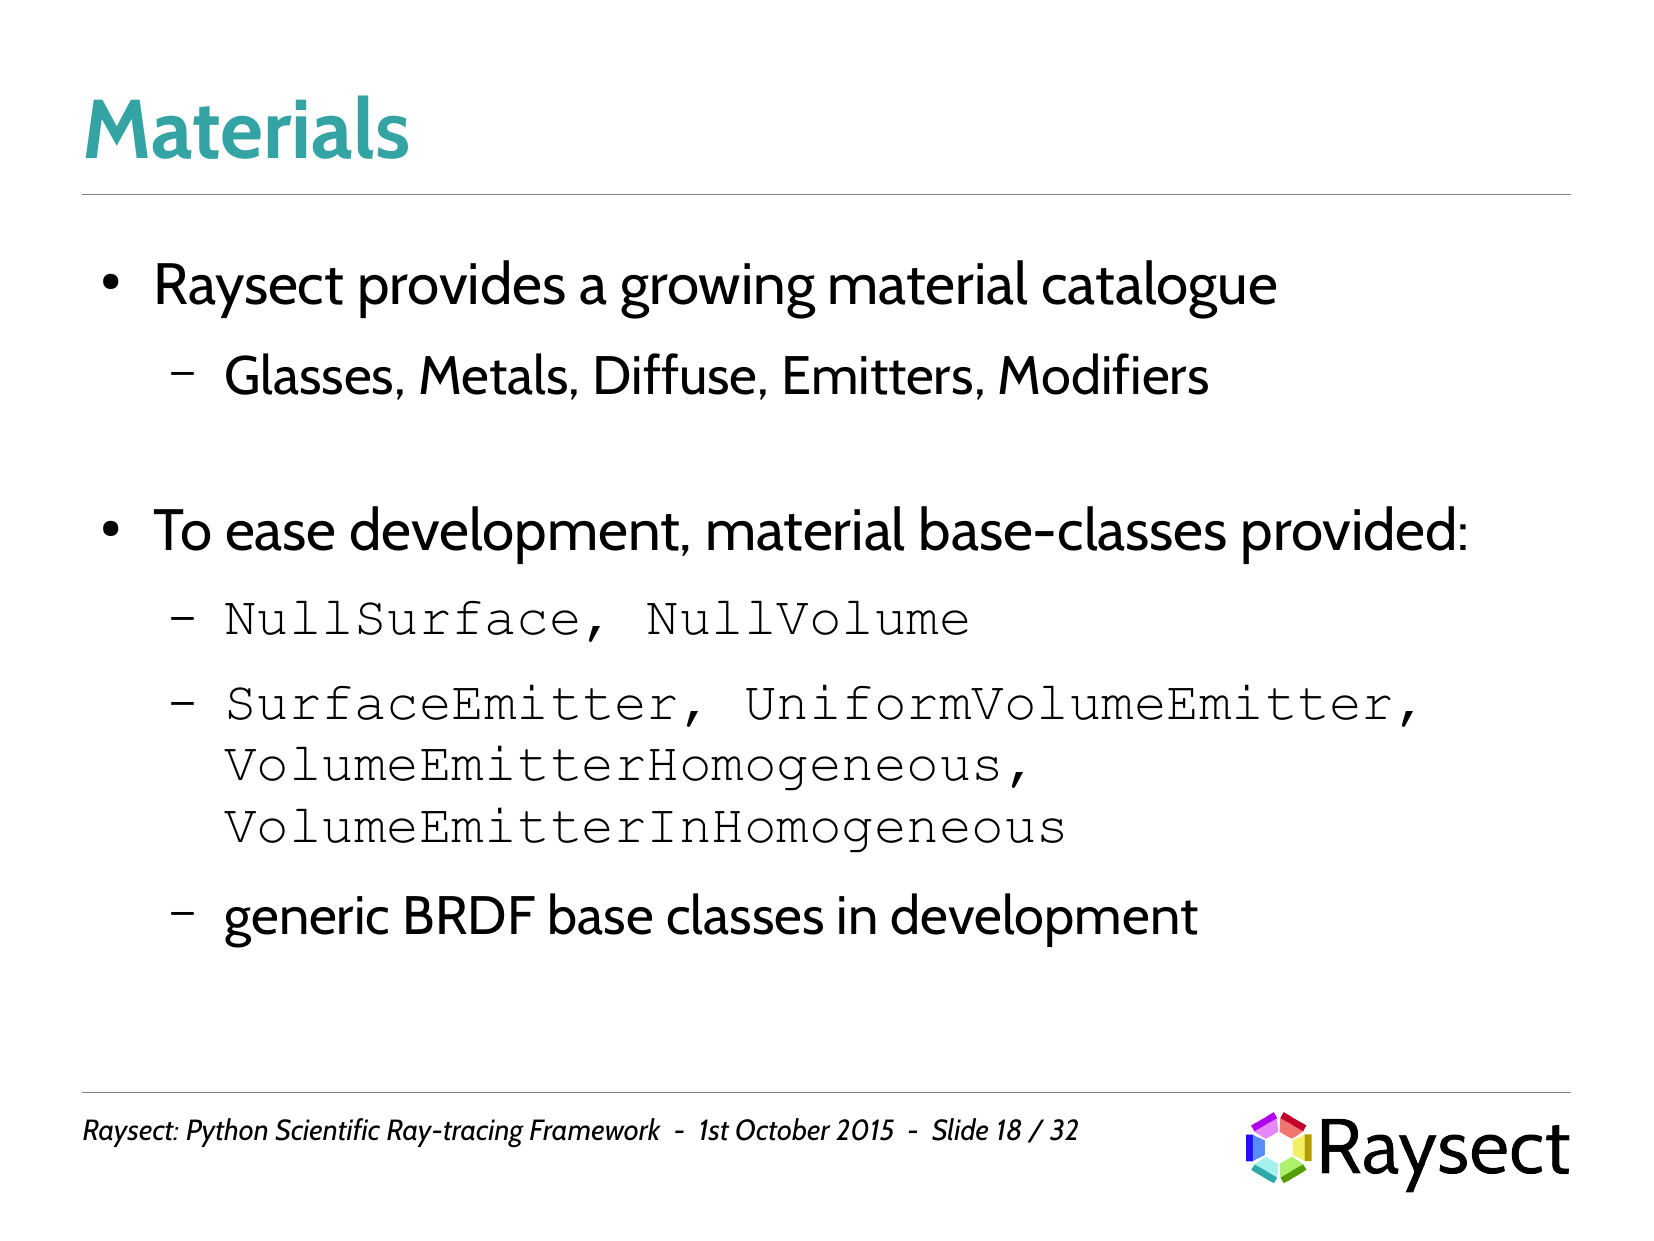

# Materials
Raysect provides a growing material catalogue
Glasses, Metals, Diffuse, Emitters, Modifiers
To ease development, material base-classes provided:
NullSurface, NullVolume
SurfaceEmitter, UniformVolumeEmitter, VolumeEmitterHomogeneous, VolumeEmitterInHomogeneous
generic BRDF base classes in development
1st October 2015